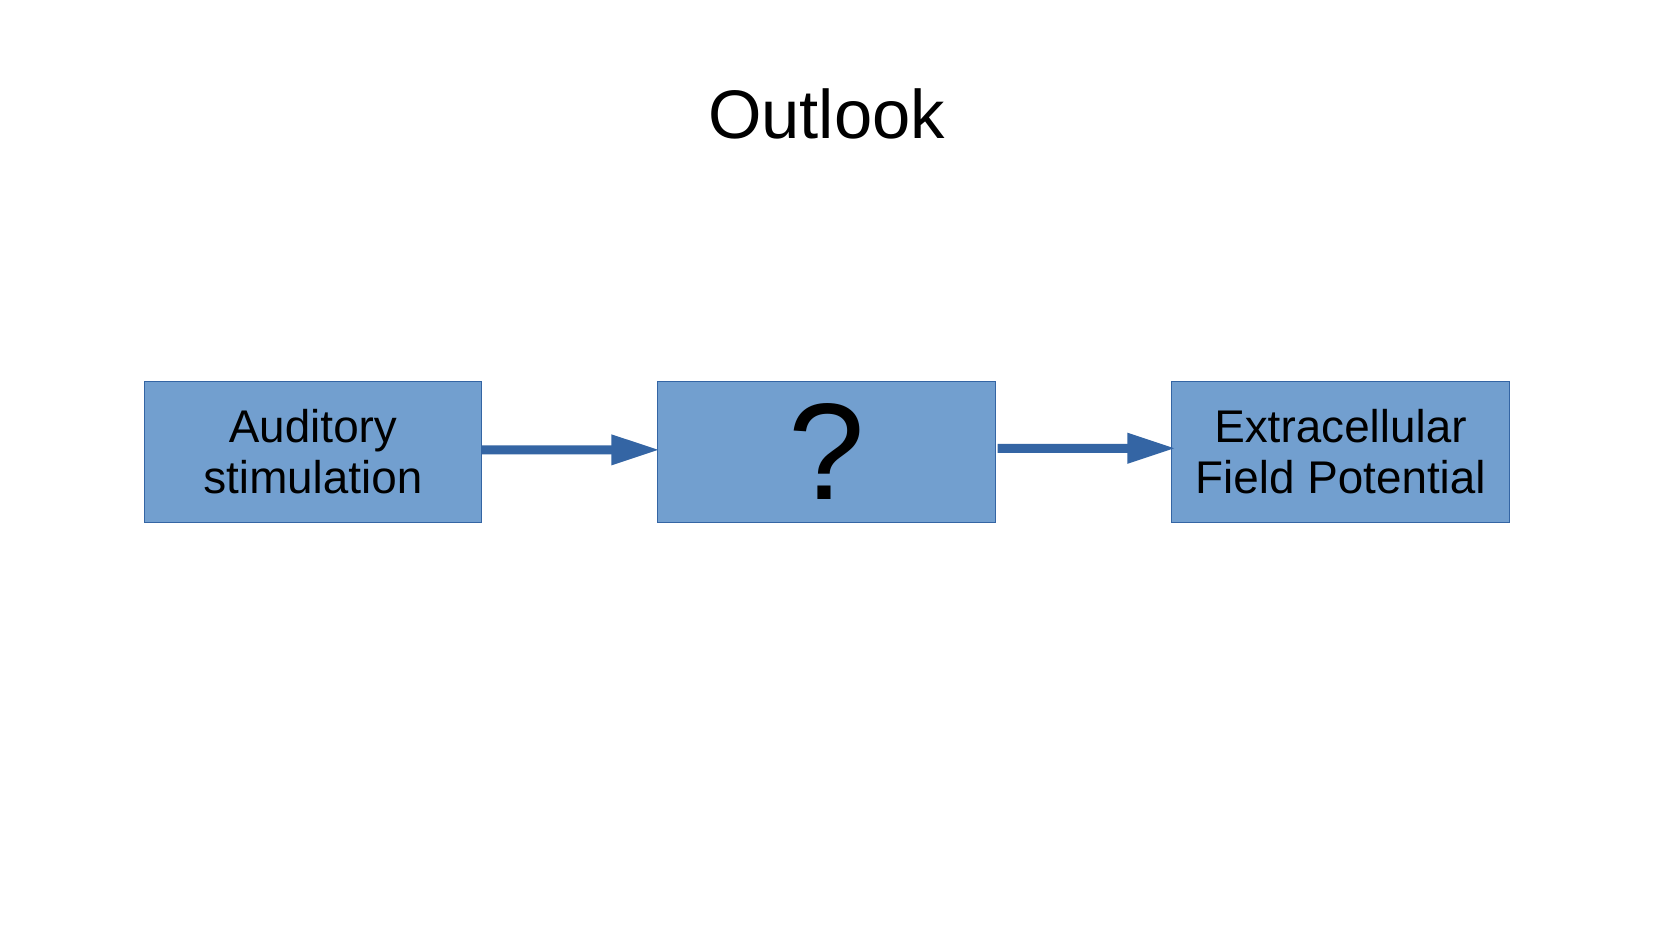

# Outlook
Auditory
stimulation
?
Extracellular
Field Potential